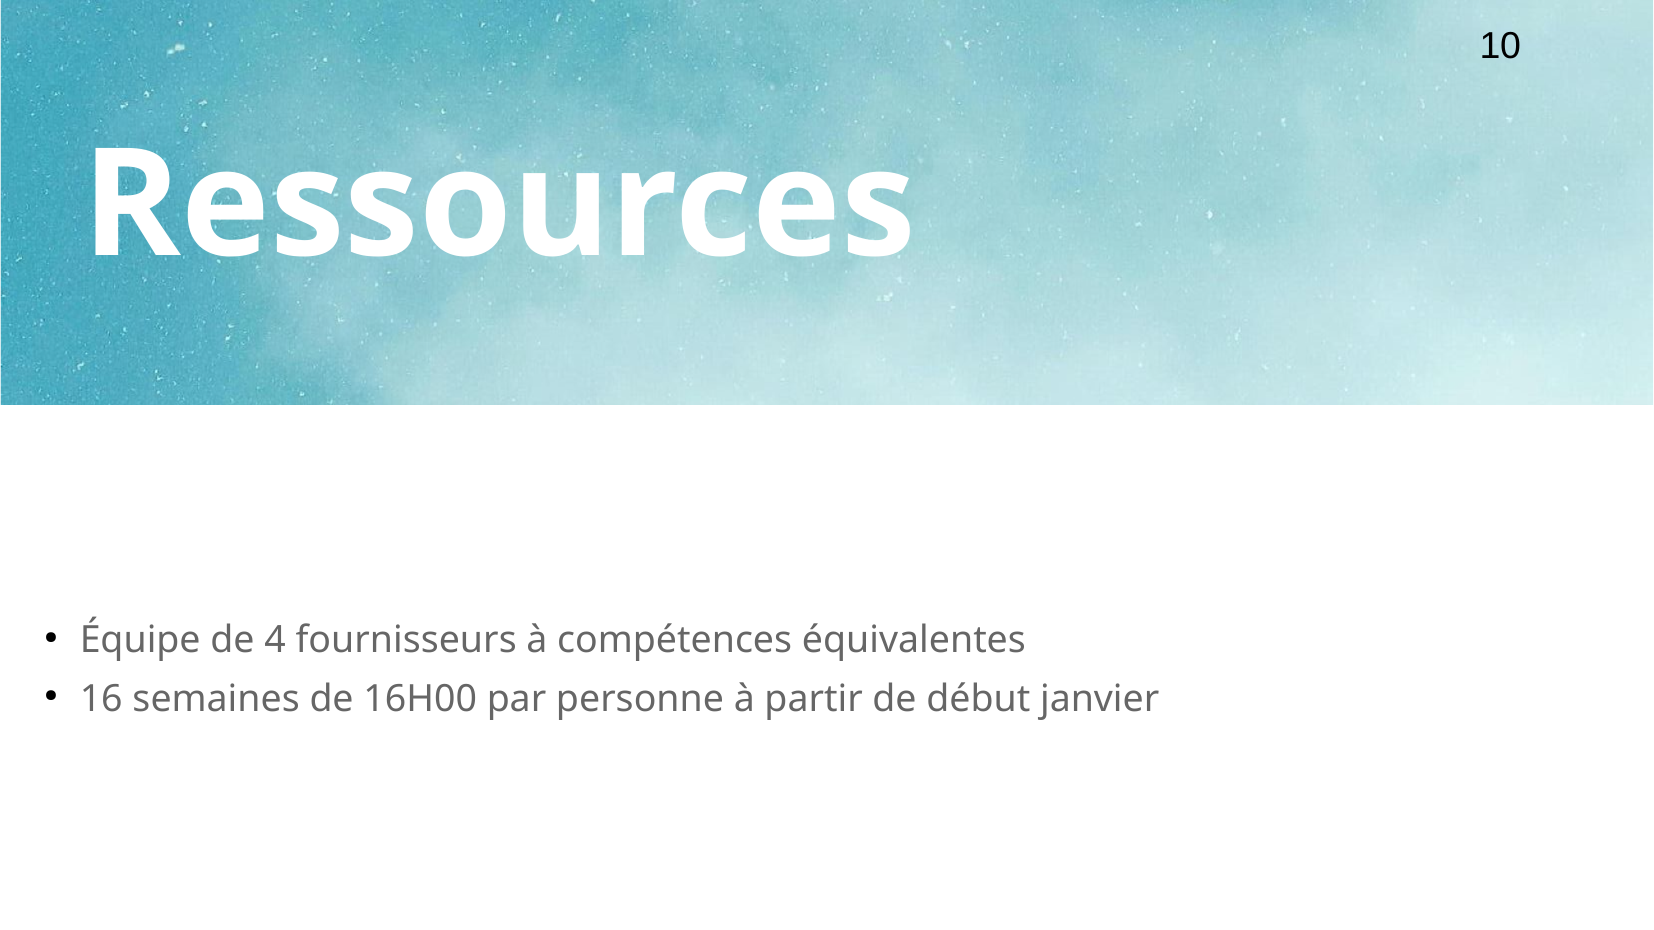

# Ressources
Équipe de 4 fournisseurs à compétences équivalentes
16 semaines de 16H00 par personne à partir de début janvier